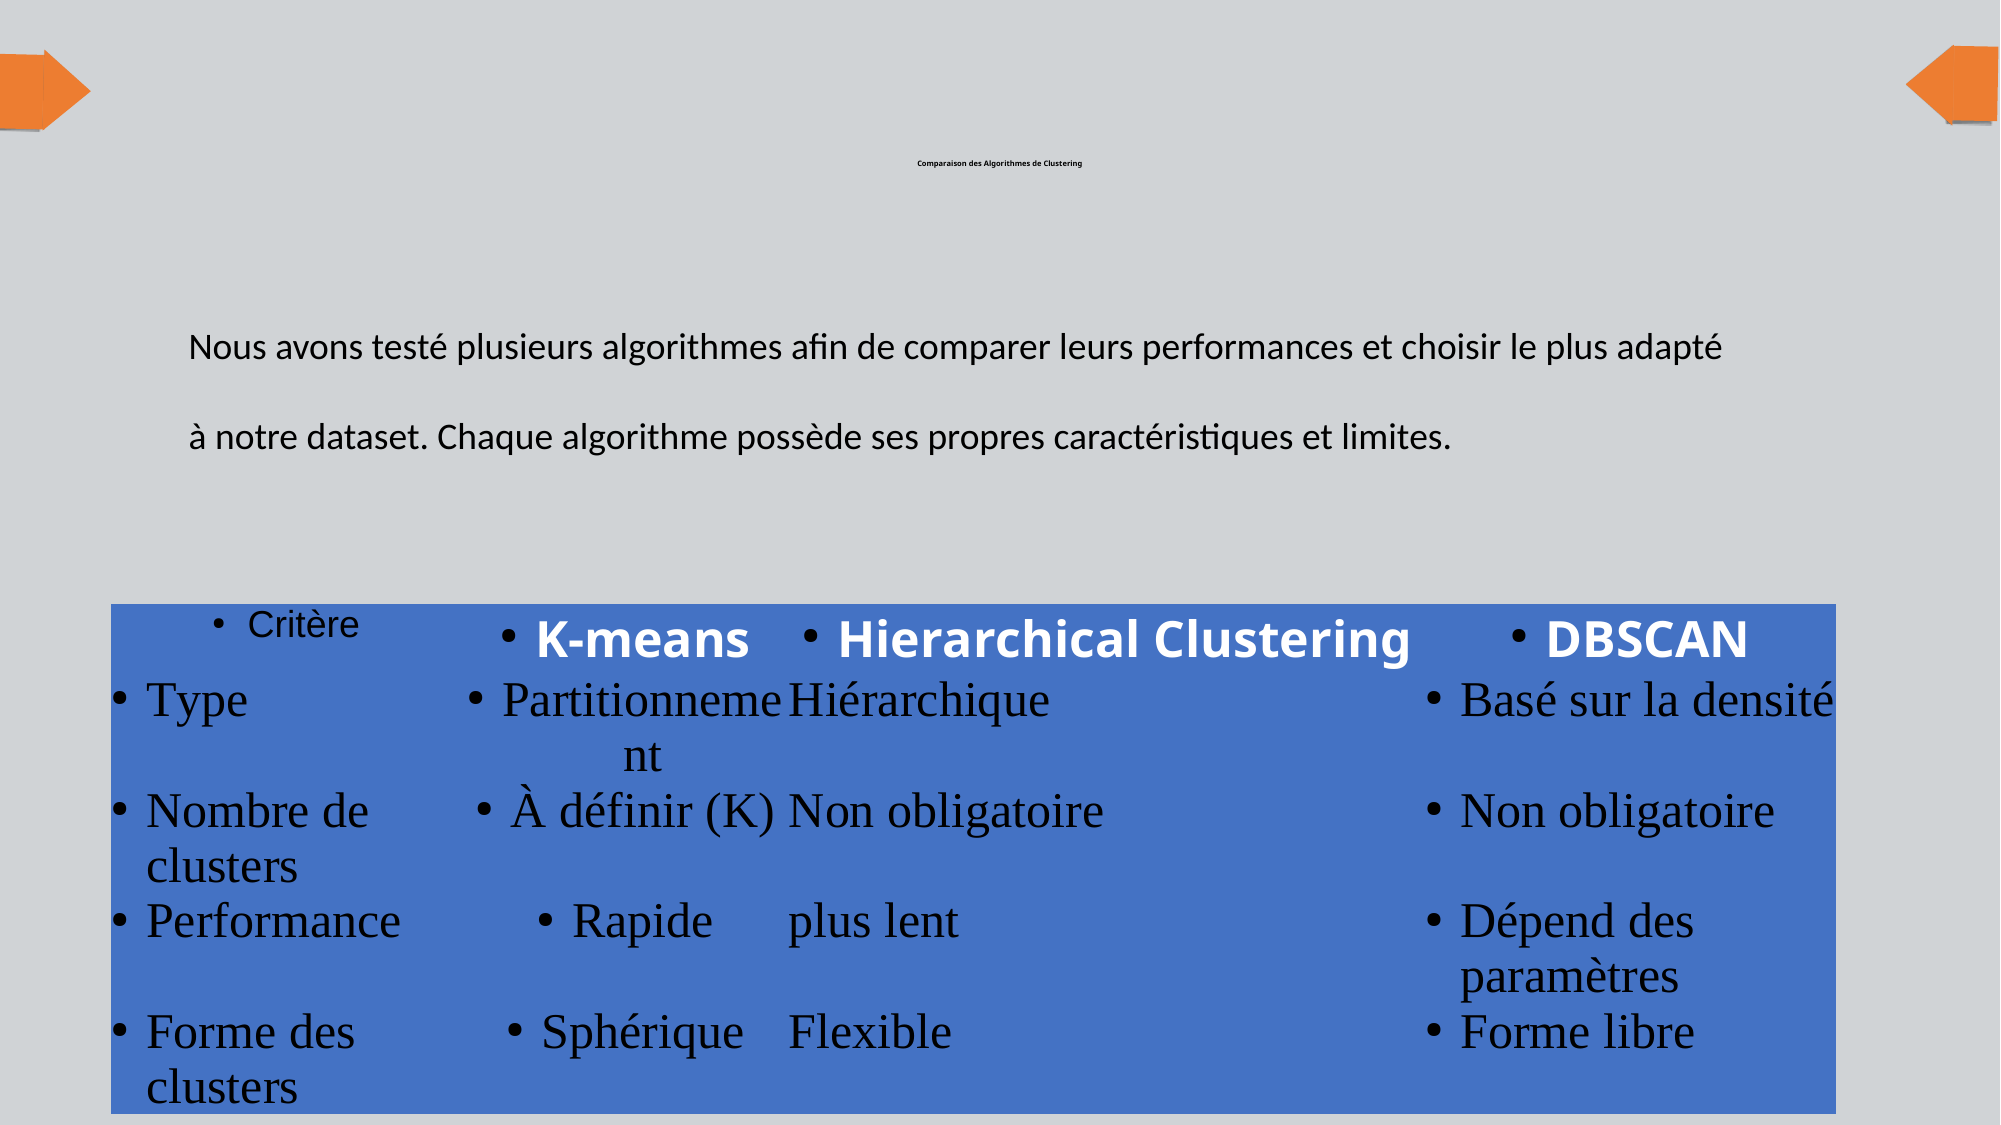

# Comparaison des Algorithmes de Clustering
Nous avons testé plusieurs algorithmes afin de comparer leurs performances et choisir le plus adapté à notre dataset. Chaque algorithme possède ses propres caractéristiques et limites.
| Critère | K-means | Hierarchical Clustering | DBSCAN |
| --- | --- | --- | --- |
| Type | Partitionnement | Hiérarchique | Basé sur la densité |
| Nombre de clusters | À définir (K) | Non obligatoire | Non obligatoire |
| Performance | Rapide | plus lent | Dépend des paramètres |
| Forme des clusters | Sphérique | Flexible | Forme libre |